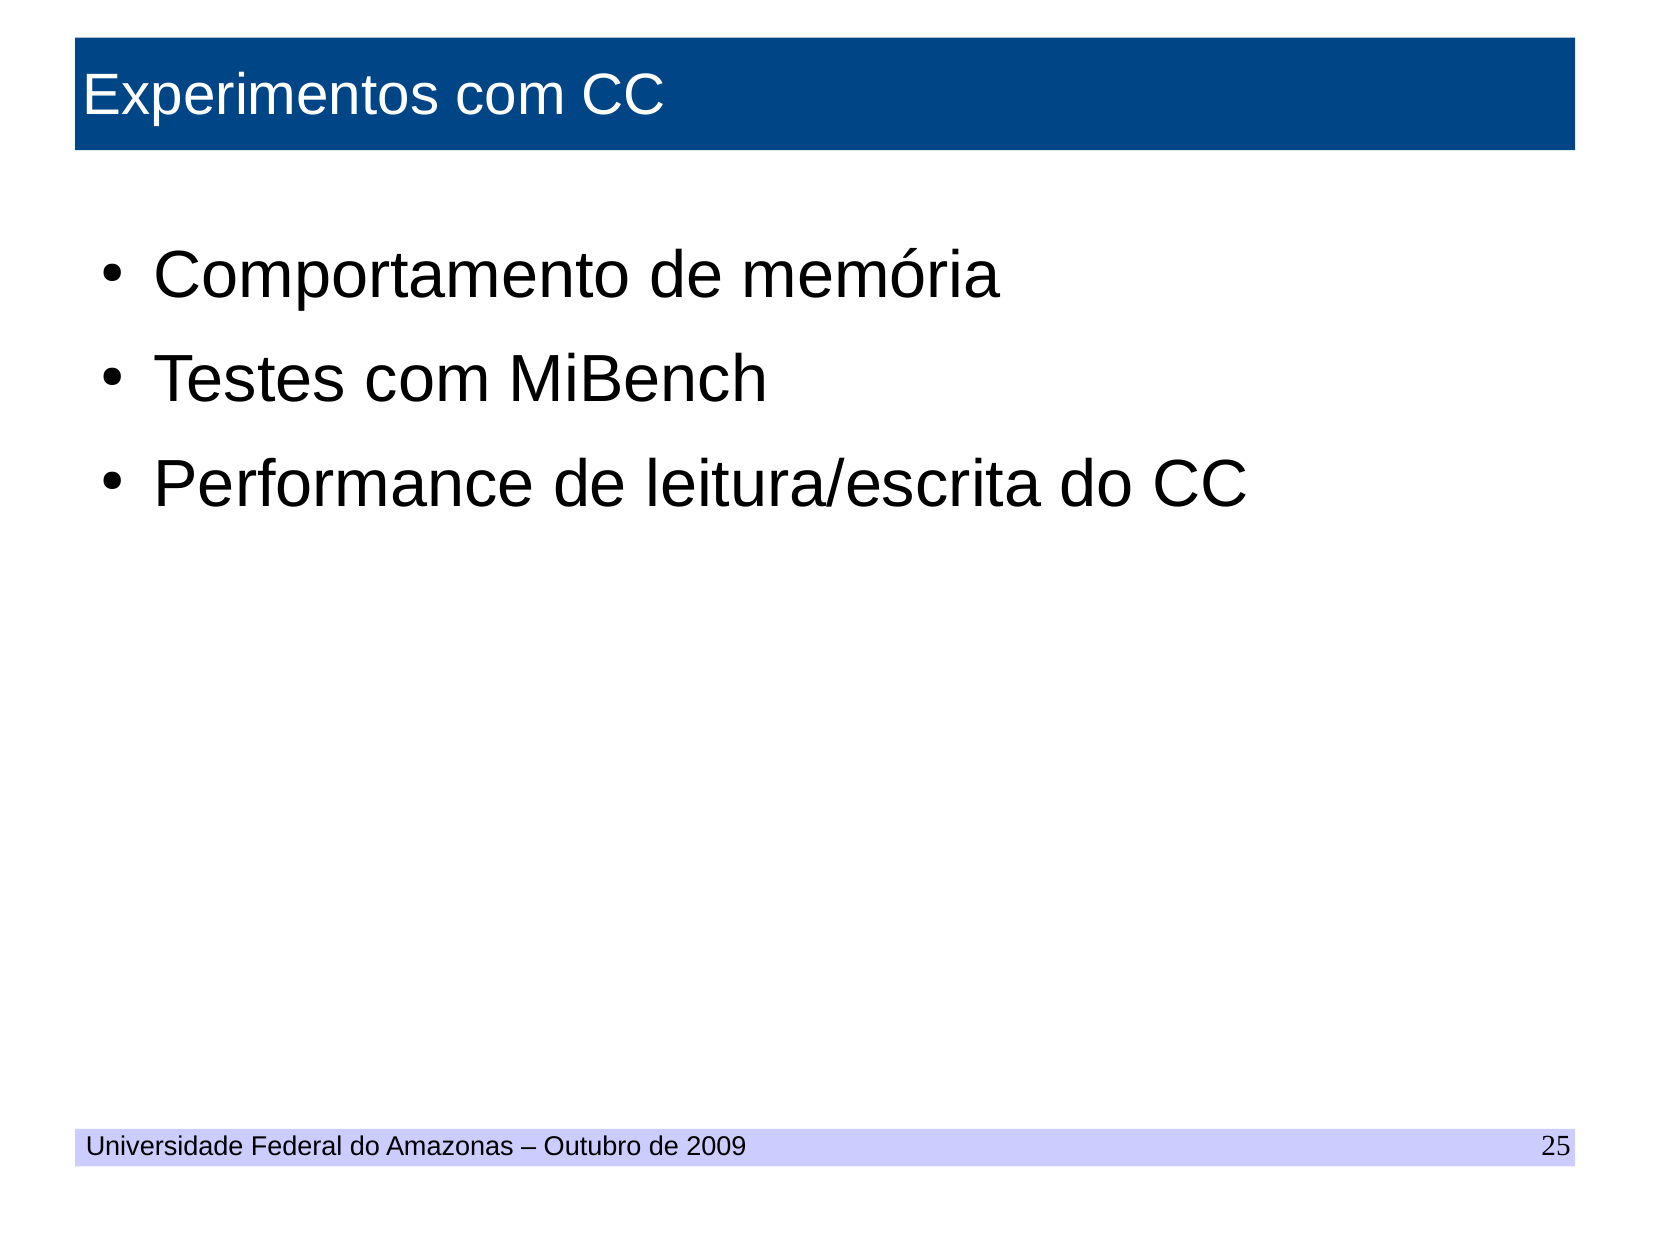

# Experimentos com CC
Comportamento de memória
Testes com MiBench
Performance de leitura/escrita do CC
25